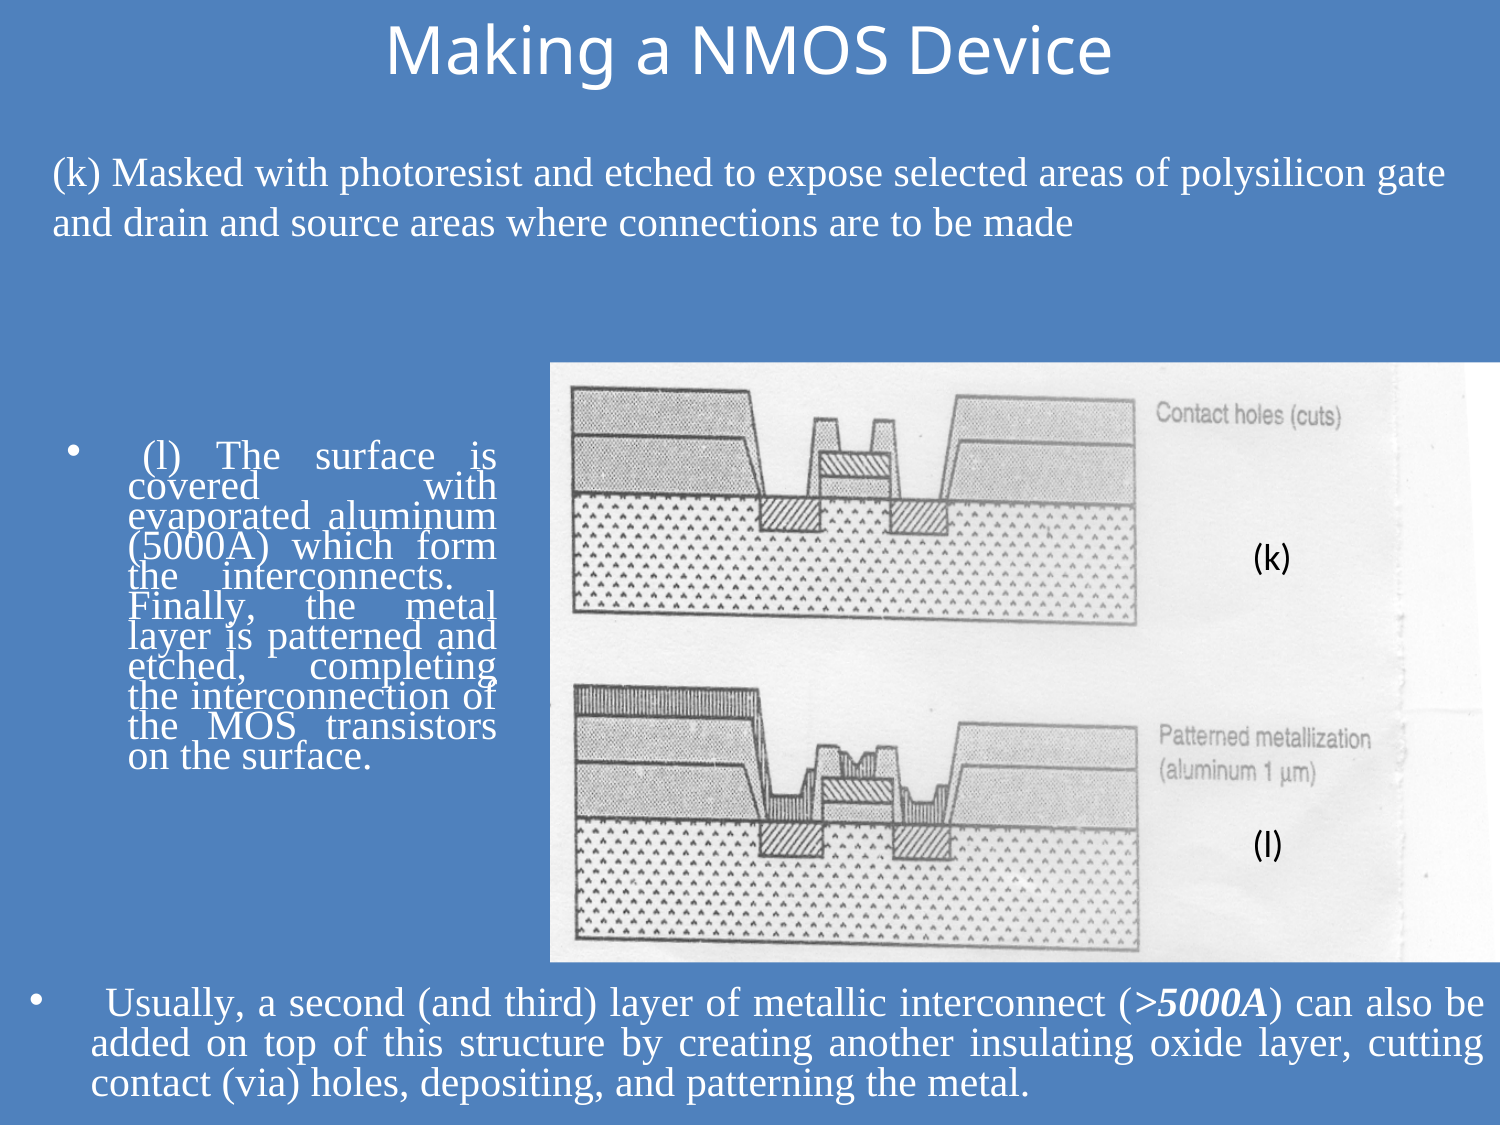

Making a NMOS Device
(k) Masked with photoresist and etched to expose selected areas of polysilicon gate and drain and source areas where connections are to be made
(l) The surface is covered with evaporated aluminum (5000A) which form the interconnects. Finally, the metal layer is patterned and etched, completing the interconnection of the MOS transistors on the surface.
(k)
(l)
Usually, a second (and third) layer of metallic interconnect (>5000A) can also be added on top of this structure by creating another insulating oxide layer, cutting contact (via) holes, depositing, and patterning the metal.